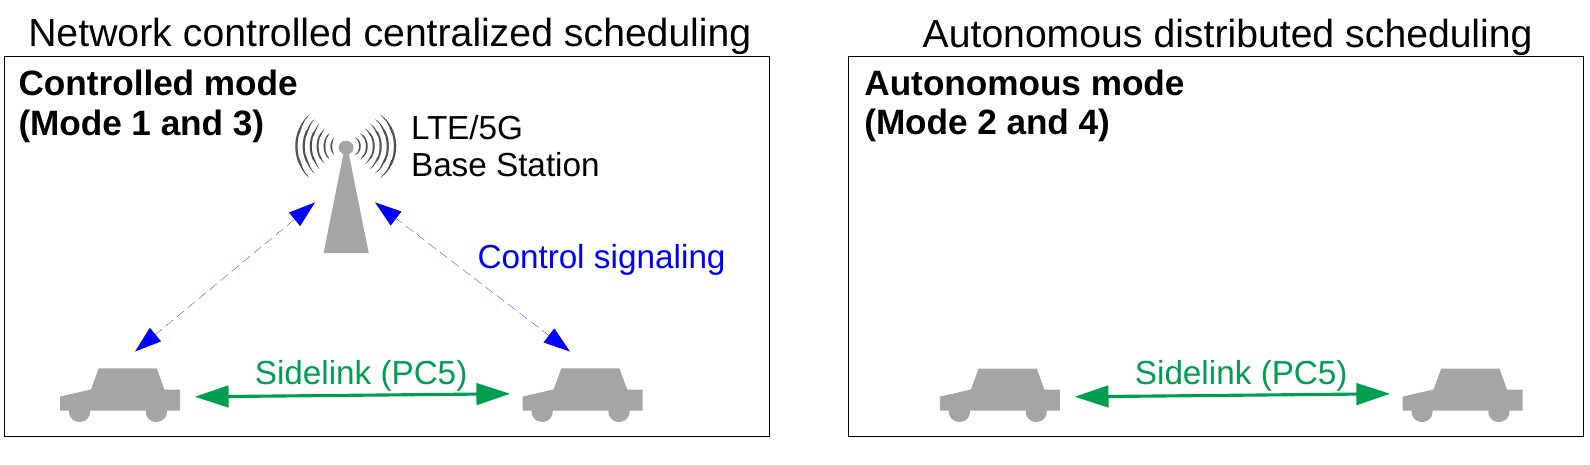

Network controlled centralized scheduling
Autonomous distributed scheduling
Autonomous mode
(Mode 2 and 4)
Controlled mode
(Mode 1 and 3)
LTE/5G
Base Station
Control signaling
Sidelink (PC5)
Sidelink (PC5)